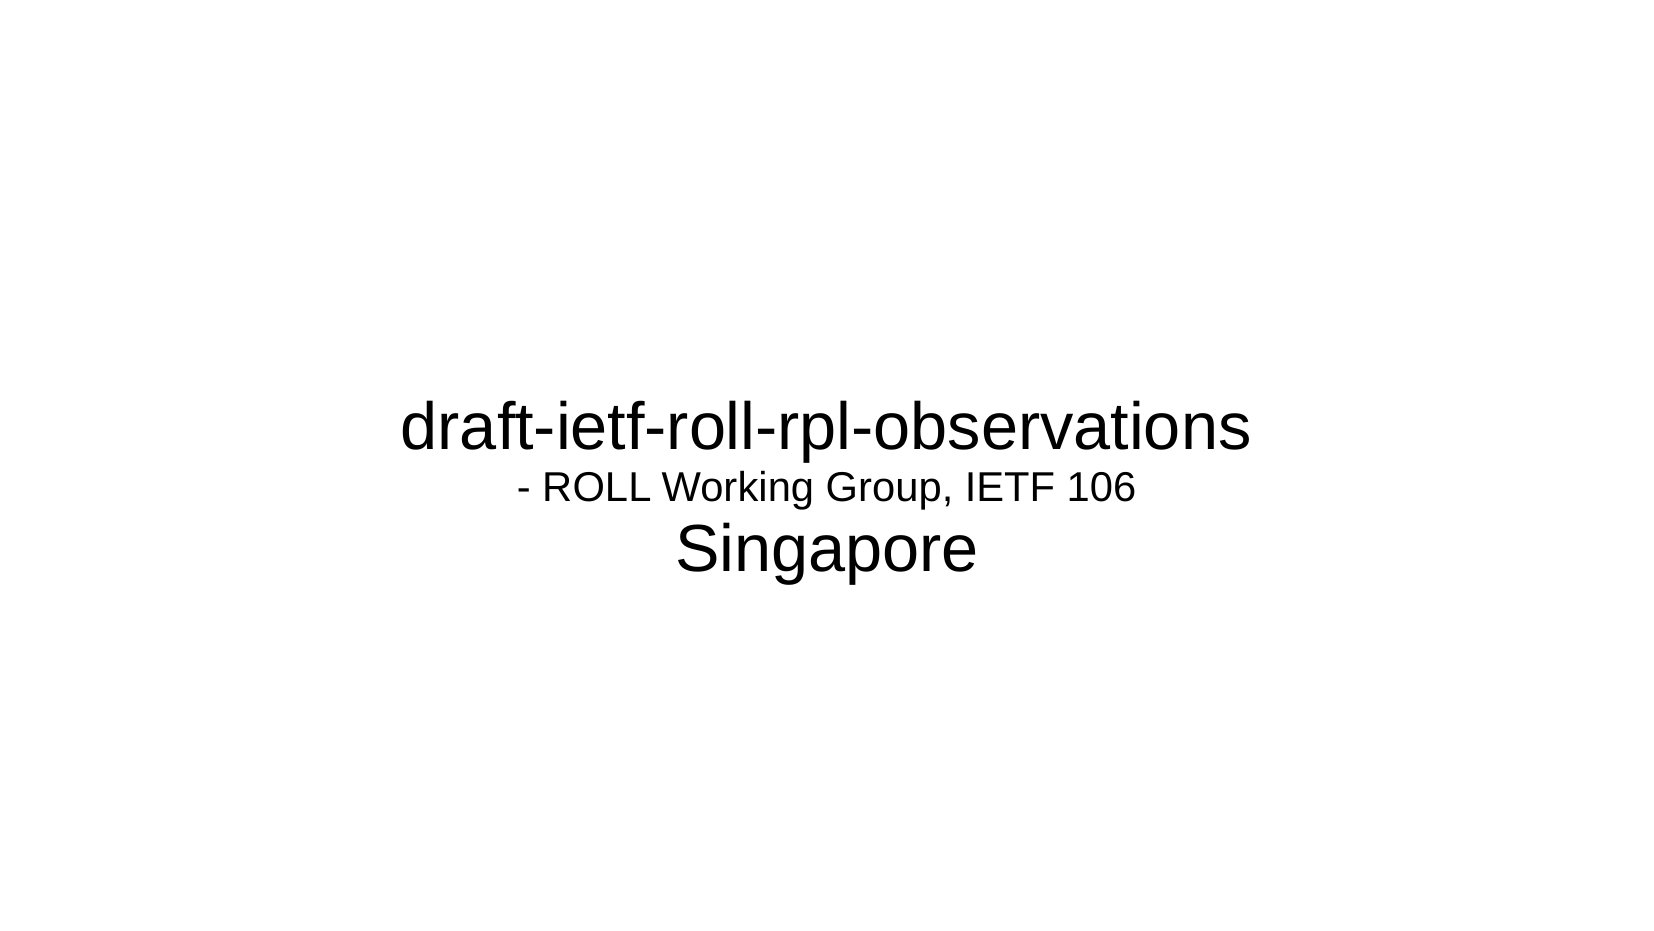

# draft-ietf-roll-rpl-observations
- ROLL Working Group, IETF 106
Singapore